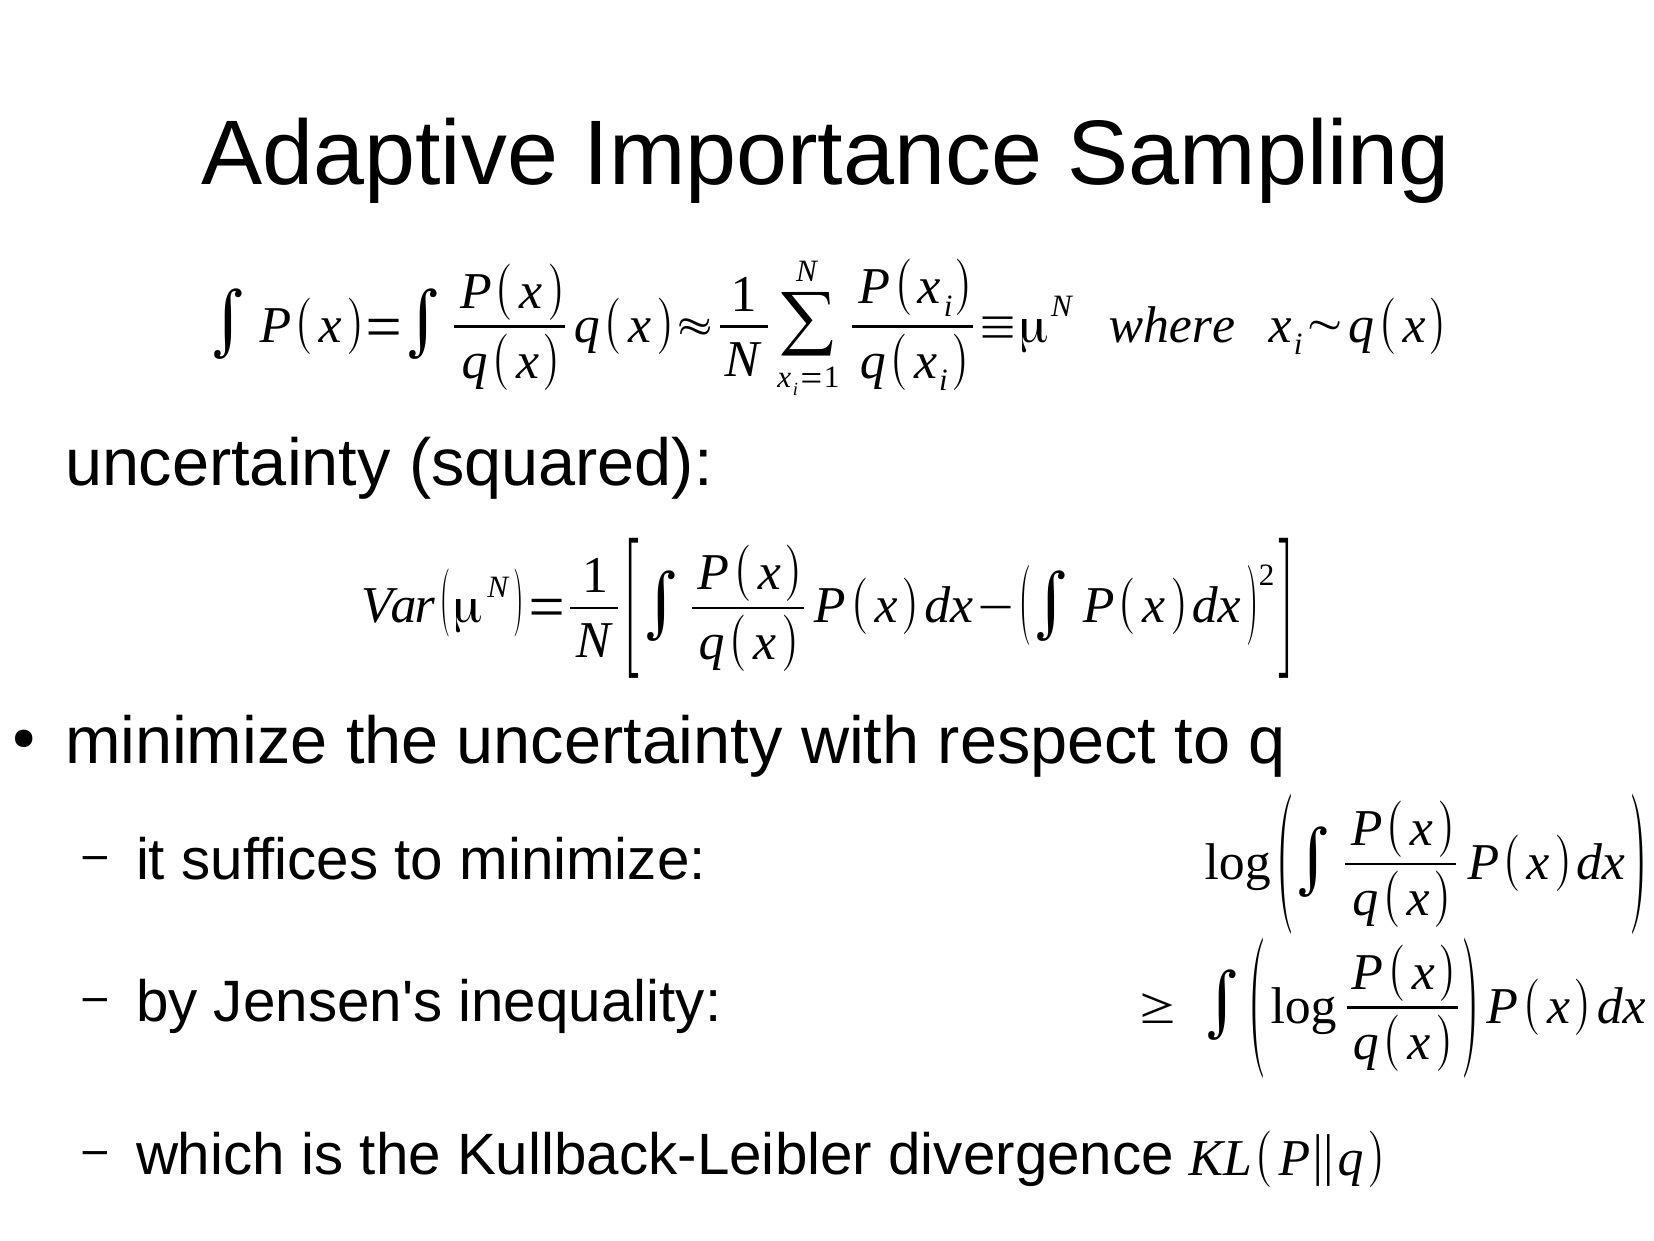

# Adaptive Importance Sampling
uncertainty (squared):
minimize the uncertainty with respect to q
it suffices to minimize:
by Jensen's inequality:
which is the Kullback-Leibler divergence